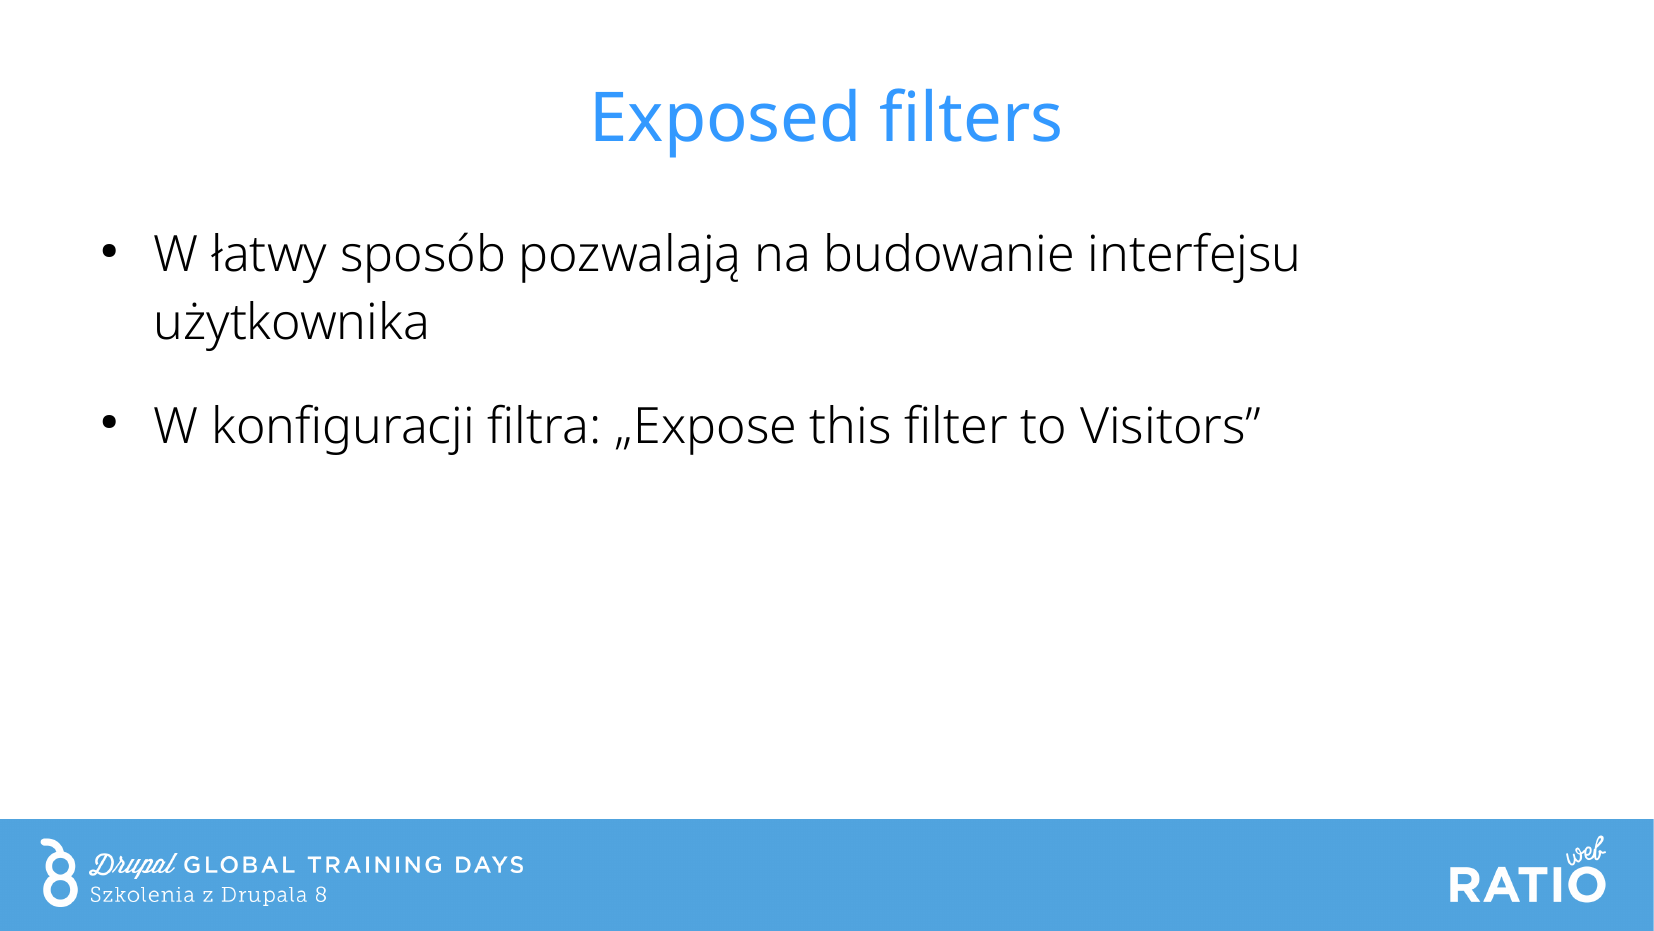

# Exposed filters
W łatwy sposób pozwalają na budowanie interfejsu użytkownika
W konfiguracji filtra: „Expose this filter to Visitors”